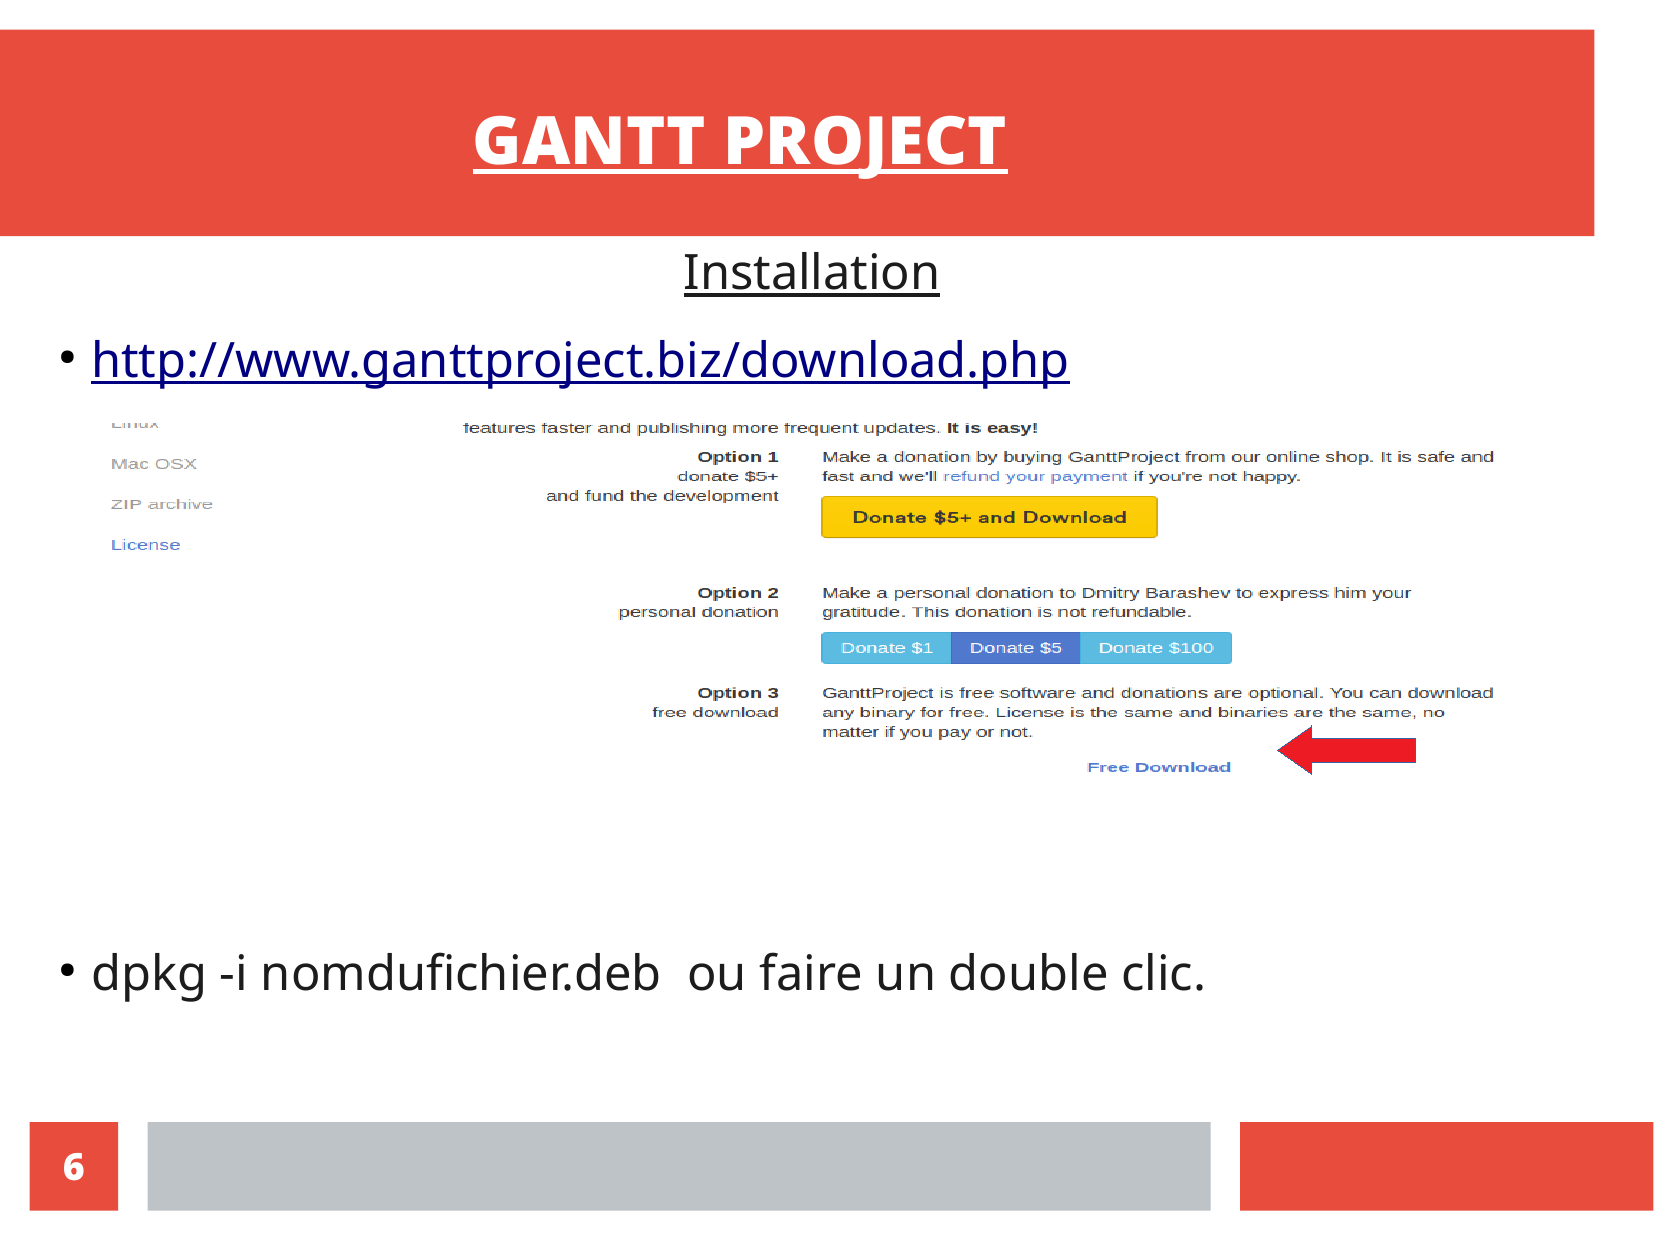

# GANTT PROJECT
Installation
http://www.ganttproject.biz/download.php
dpkg -i nomdufichier.deb ou faire un double clic.
6